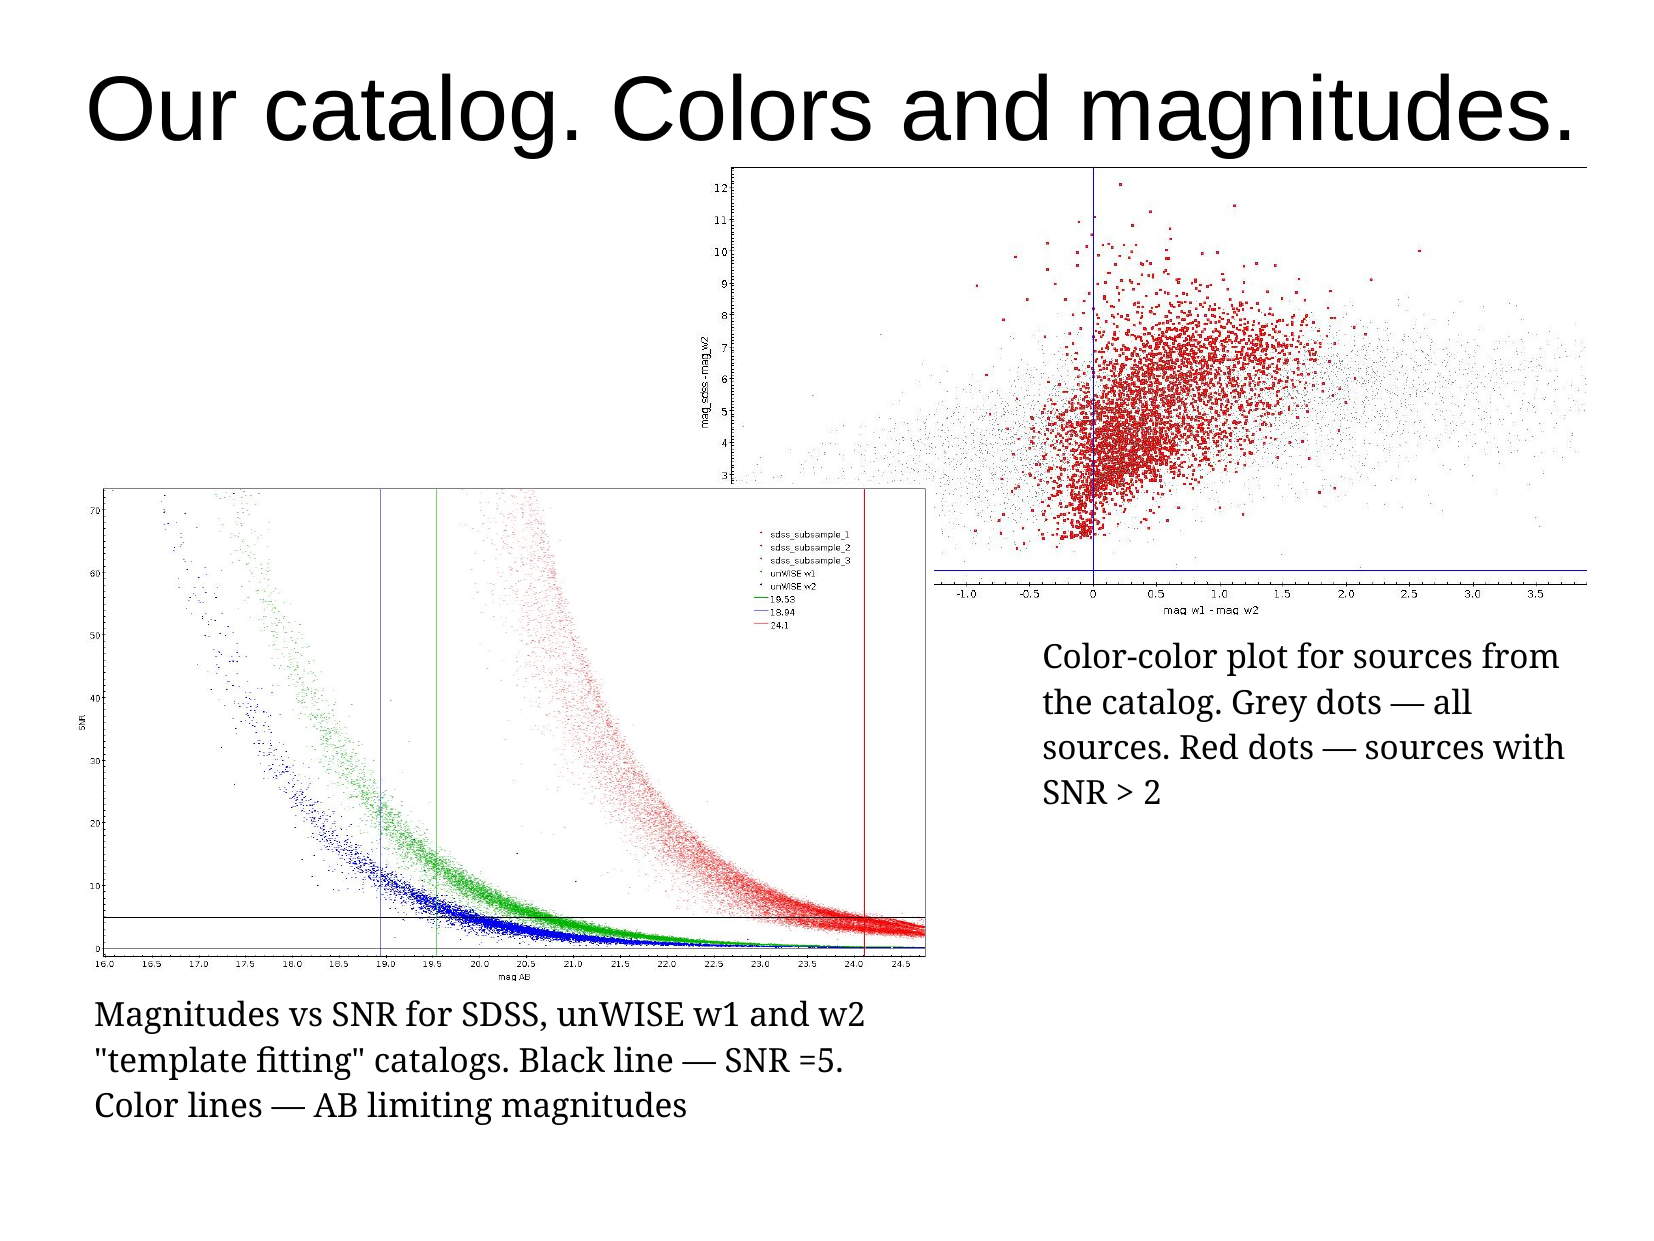

# Our catalog. Colors and magnitudes.
Color-color plot for sources from the catalog. Grey dots — all sources. Red dots — sources with SNR > 2
Magnitudes vs SNR for SDSS, unWISE w1 and w2 "template fitting" catalogs. Black line — SNR =5.
Color lines — AB limiting magnitudes